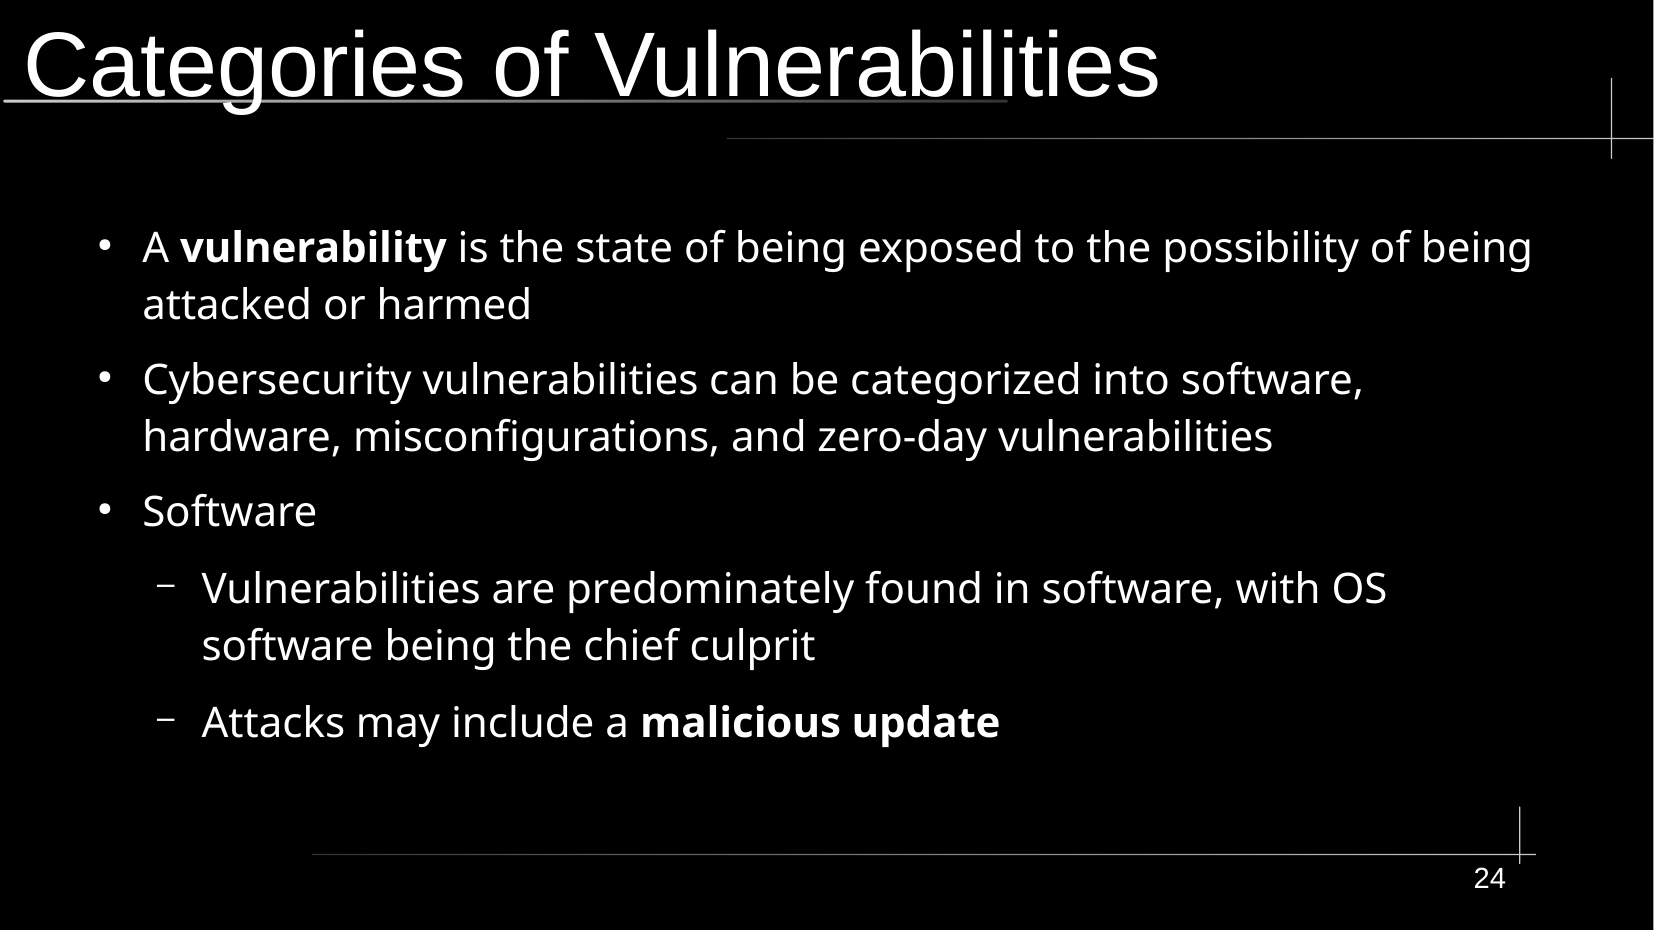

# Categories of Vulnerabilities
A vulnerability is the state of being exposed to the possibility of being attacked or harmed
Cybersecurity vulnerabilities can be categorized into software, hardware, misconfigurations, and zero-day vulnerabilities
Software
Vulnerabilities are predominately found in software, with OS software being the chief culprit
Attacks may include a malicious update
24